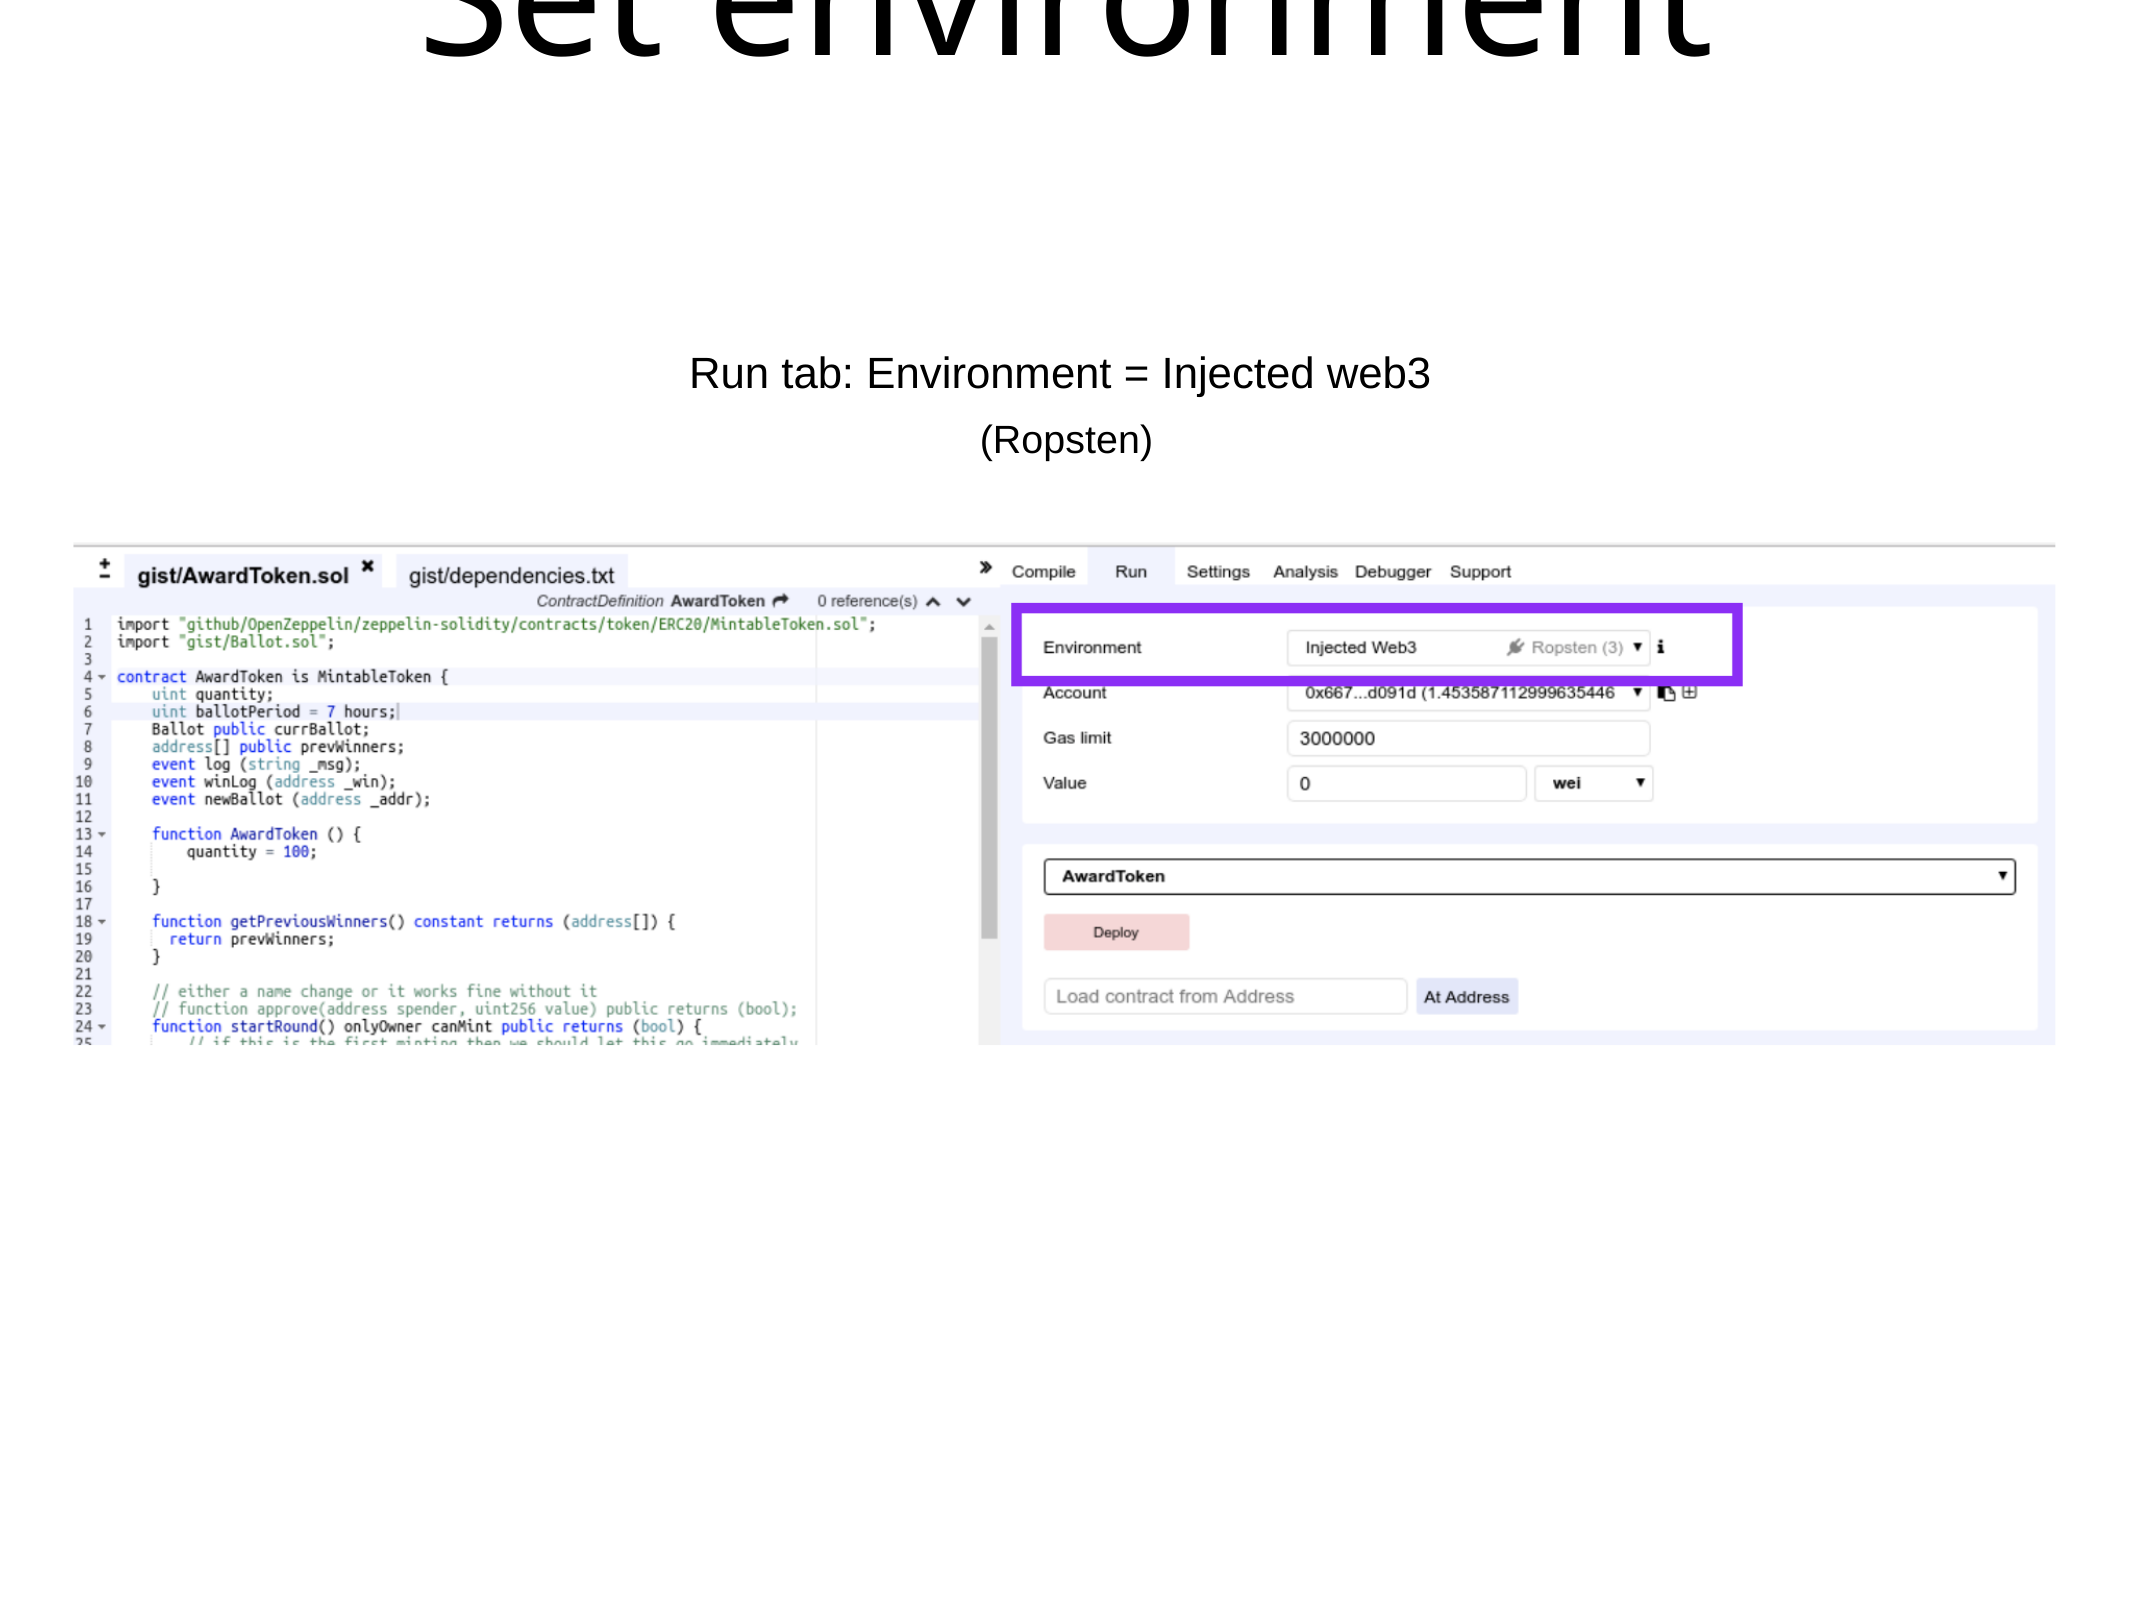

# Set environment
Run tab: Environment = Injected web3
(Ropsten)